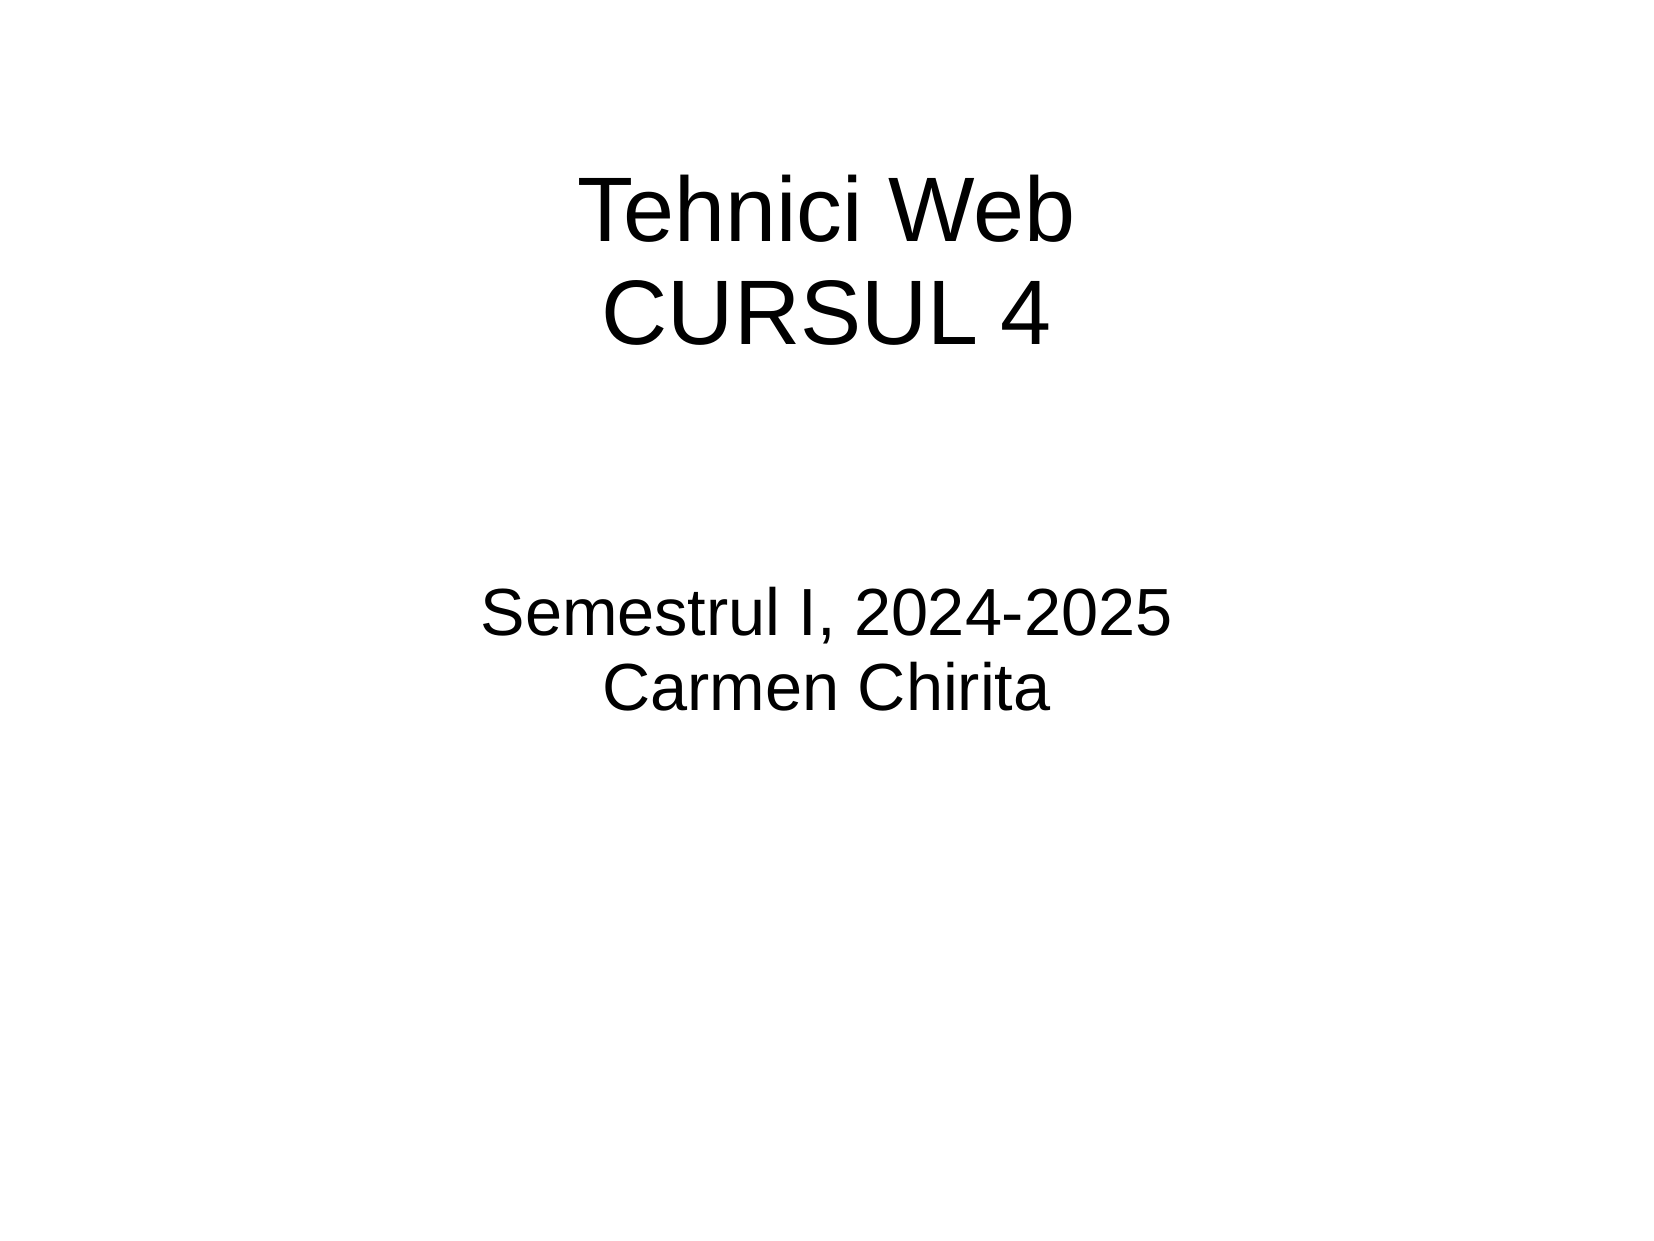

# Tehnici Web CURSUL 4
Semestrul I, 2024-2025
Carmen Chirita